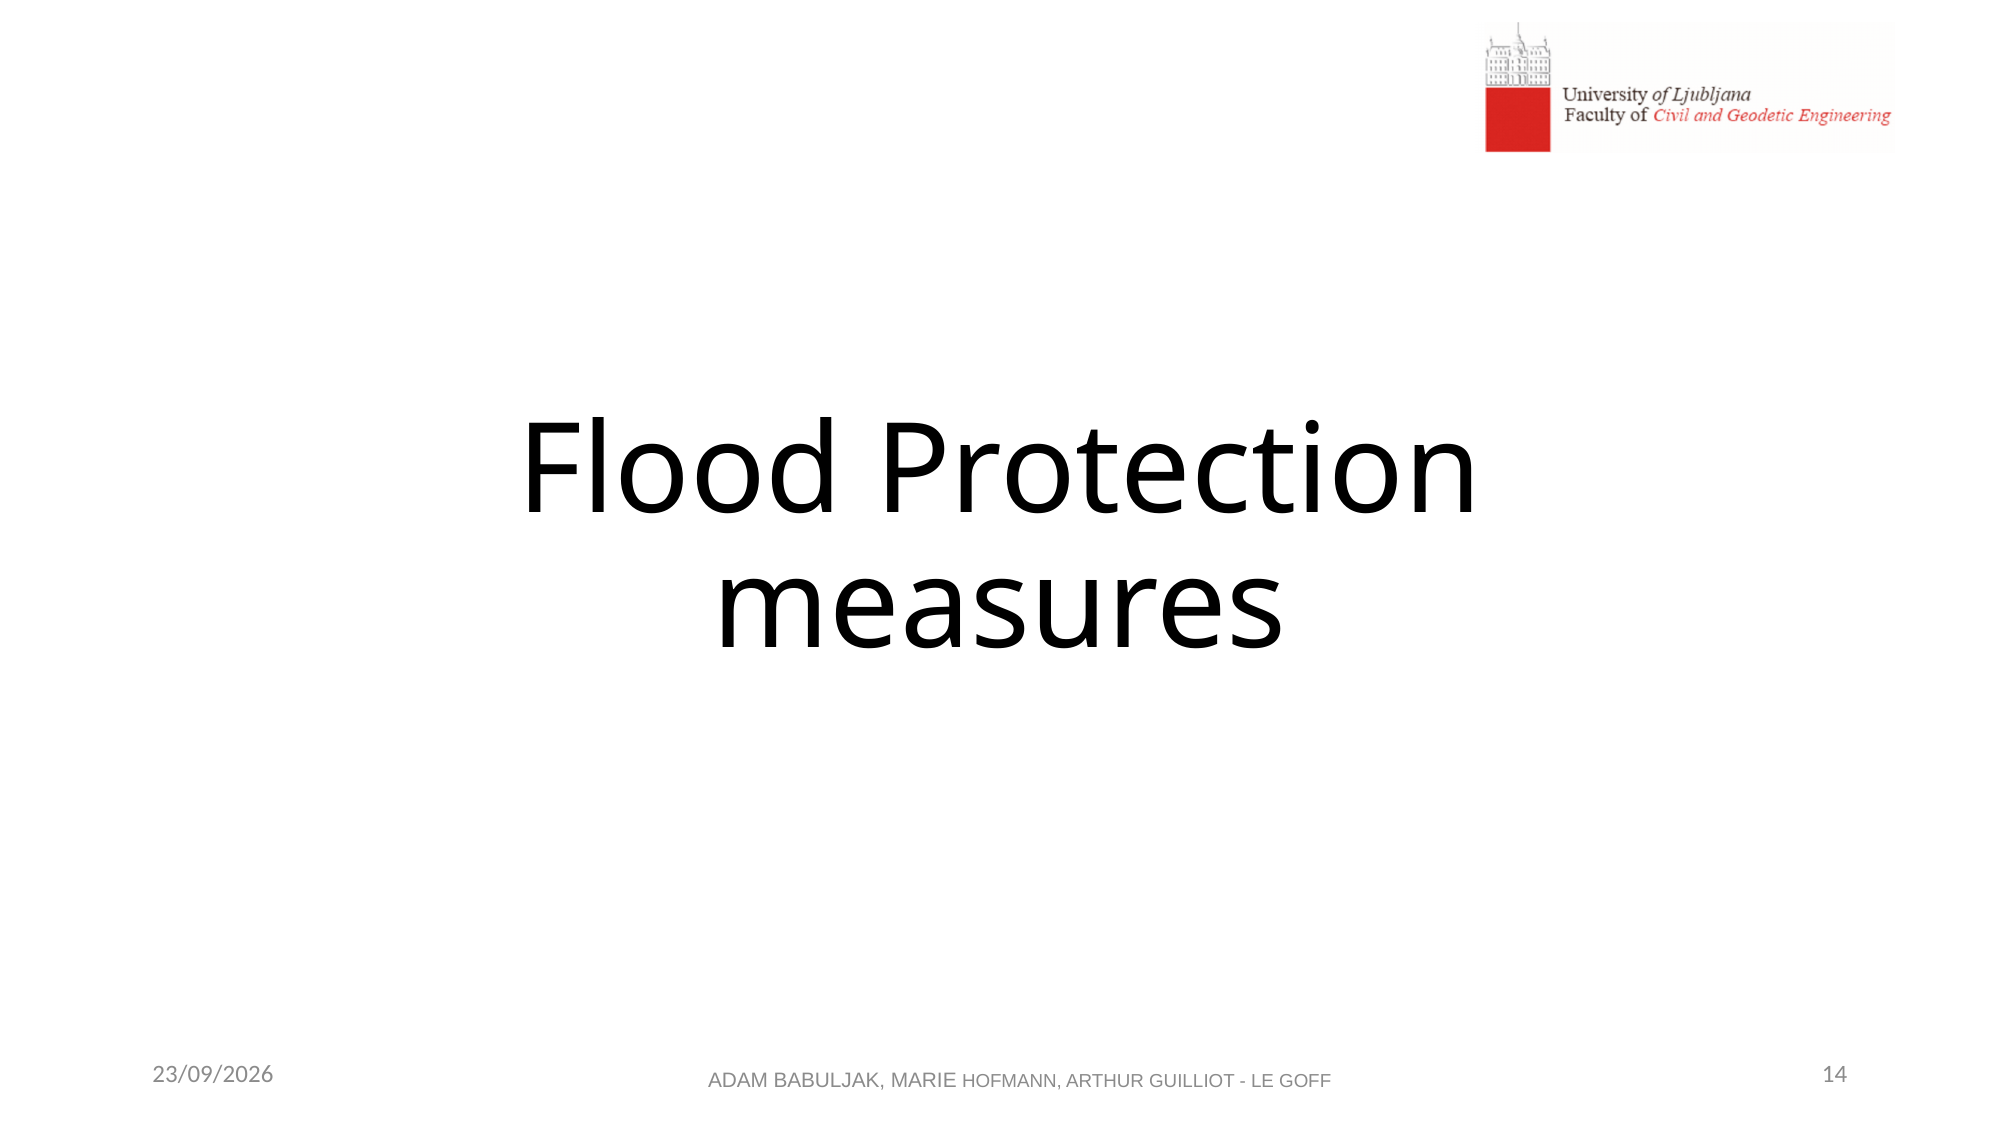

# Flood Protection measures
ADAM BABULJAK, MARIE HOFMANN, ARTHUR GUILLIOT - LE GOFF